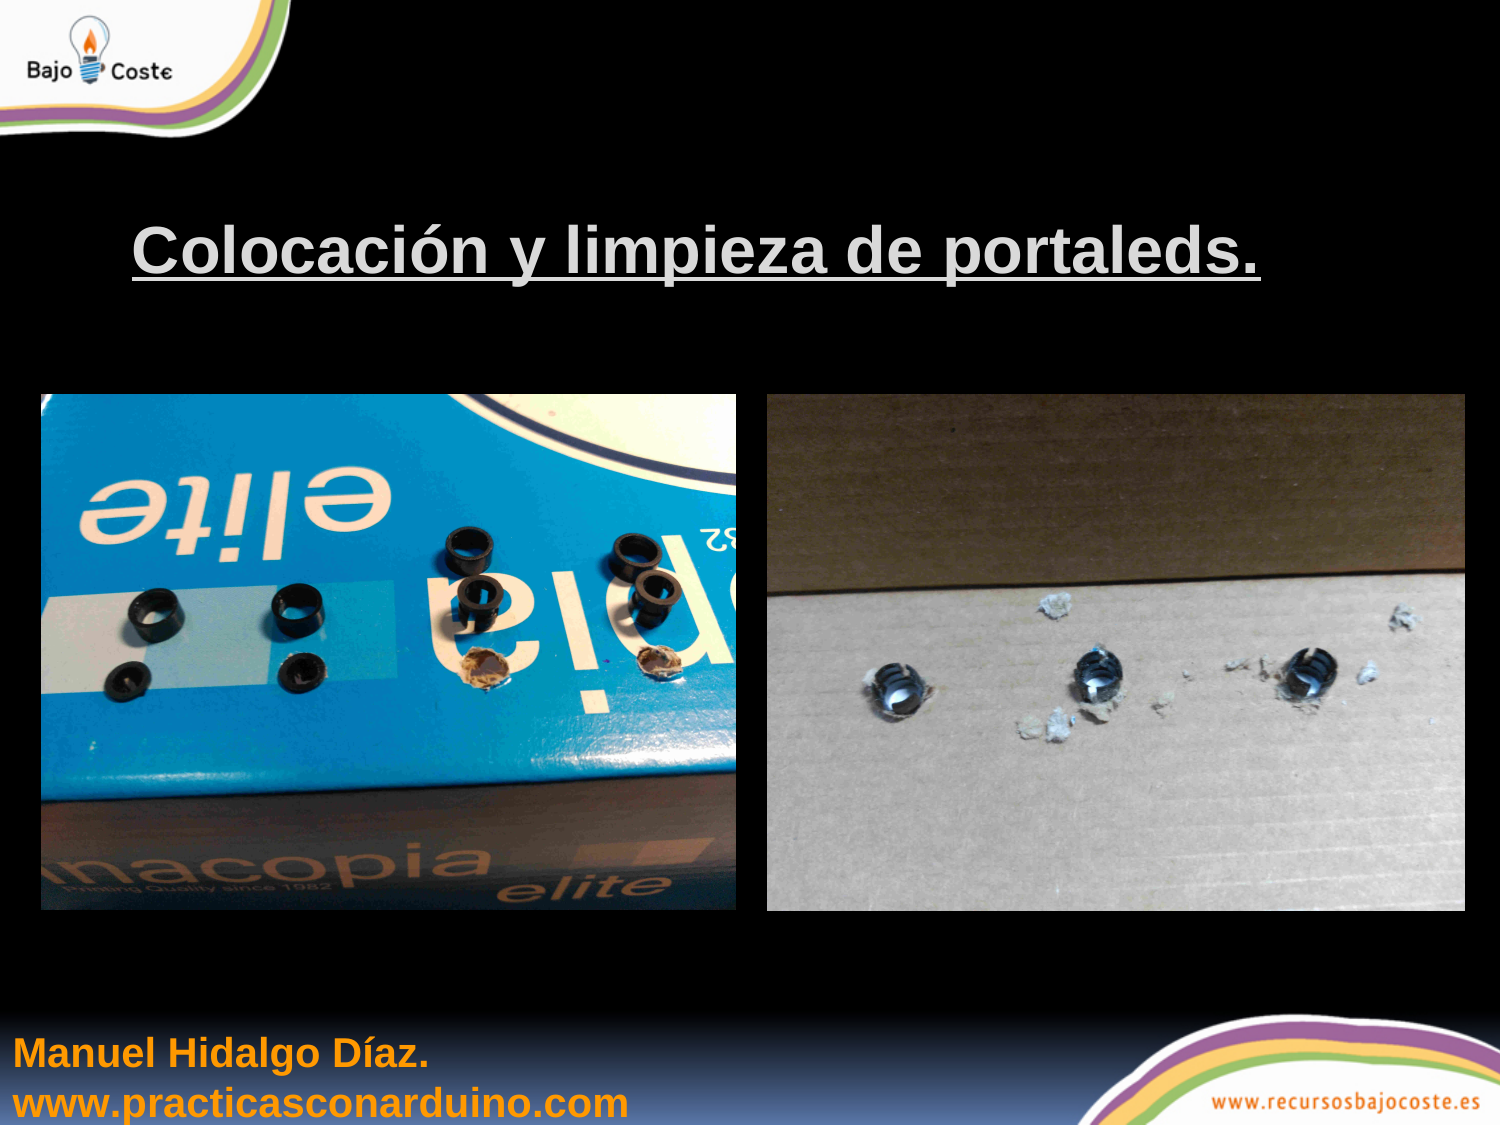

Colocación y limpieza de portaleds.
Manuel Hidalgo Díaz.
www.practicasconarduino.com